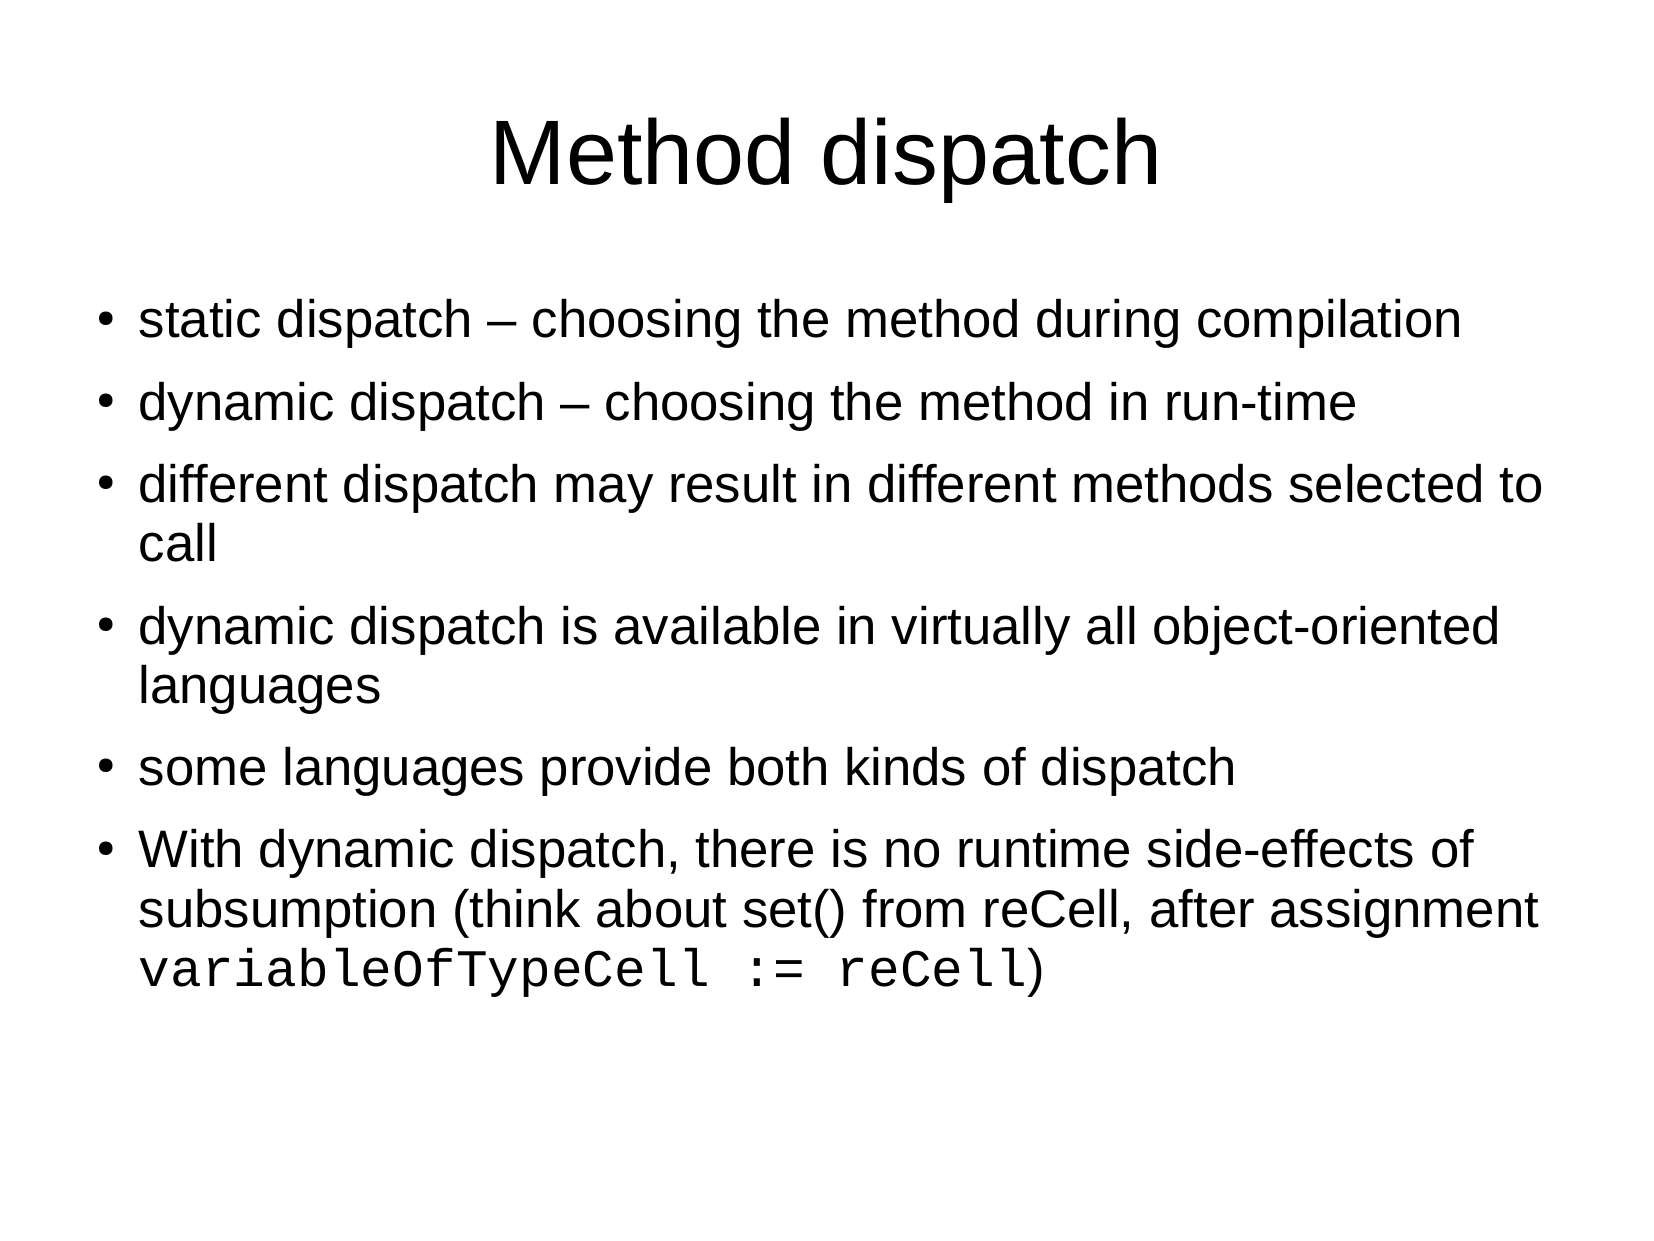

# Method dispatch
static dispatch – choosing the method during compilation
dynamic dispatch – choosing the method in run-time
different dispatch may result in different methods selected to call
dynamic dispatch is available in virtually all object-oriented languages
some languages provide both kinds of dispatch
With dynamic dispatch, there is no runtime side-effects of subsumption (think about set() from reCell, after assignment variableOfTypeCell := reCell)